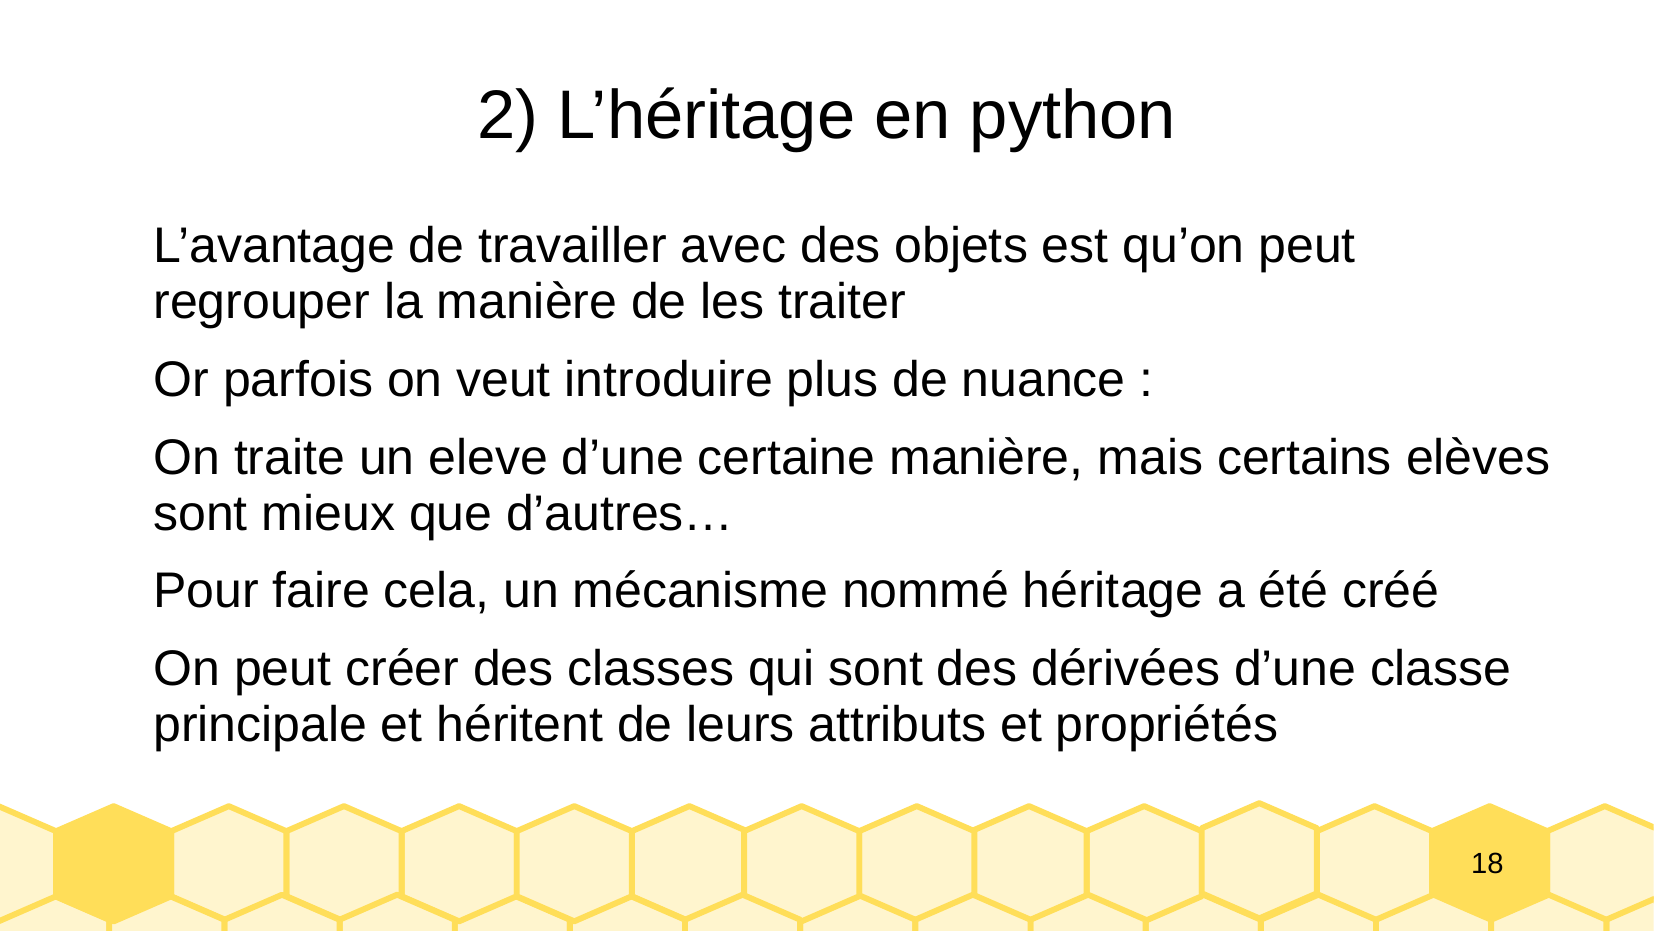

# 2) L’héritage en python
L’avantage de travailler avec des objets est qu’on peut regrouper la manière de les traiter
Or parfois on veut introduire plus de nuance :
On traite un eleve d’une certaine manière, mais certains elèves sont mieux que d’autres…
Pour faire cela, un mécanisme nommé héritage a été créé
On peut créer des classes qui sont des dérivées d’une classe principale et héritent de leurs attributs et propriétés